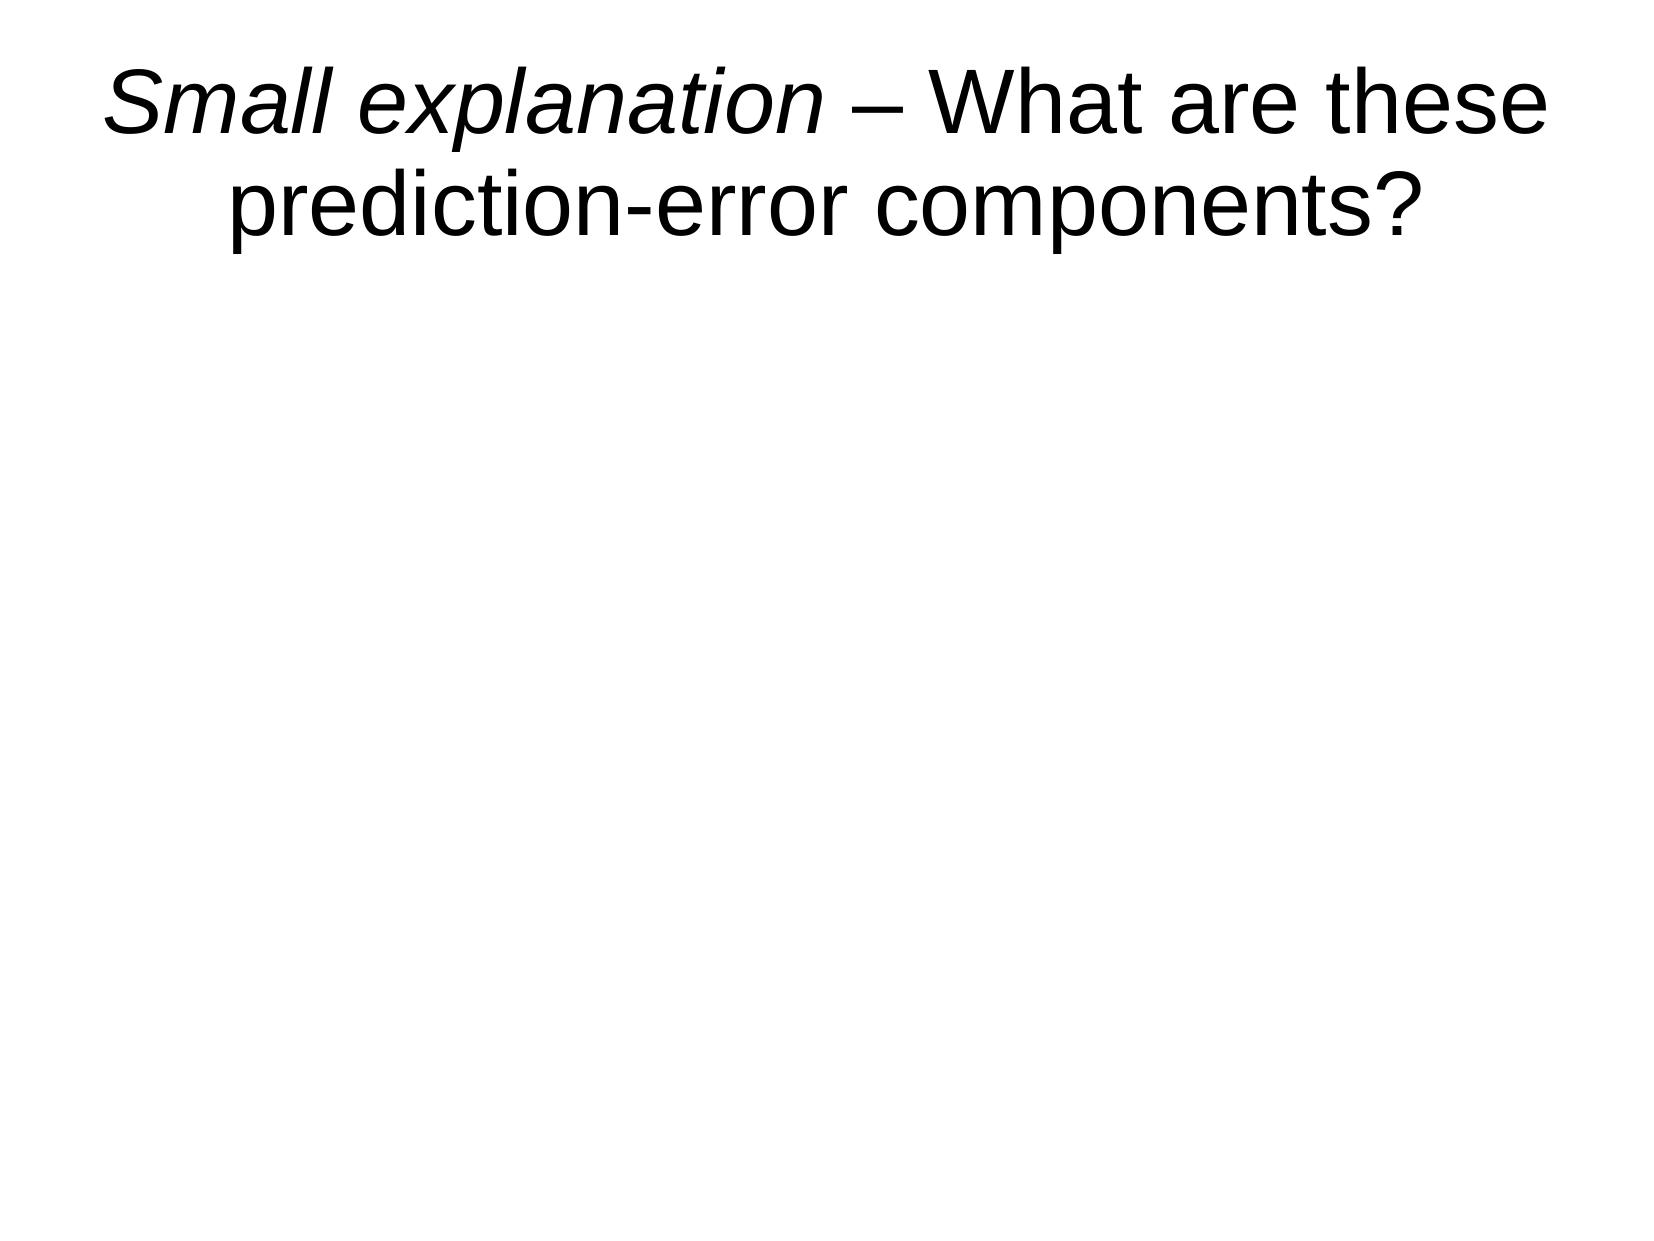

# Small explanation – What are these prediction-error components?